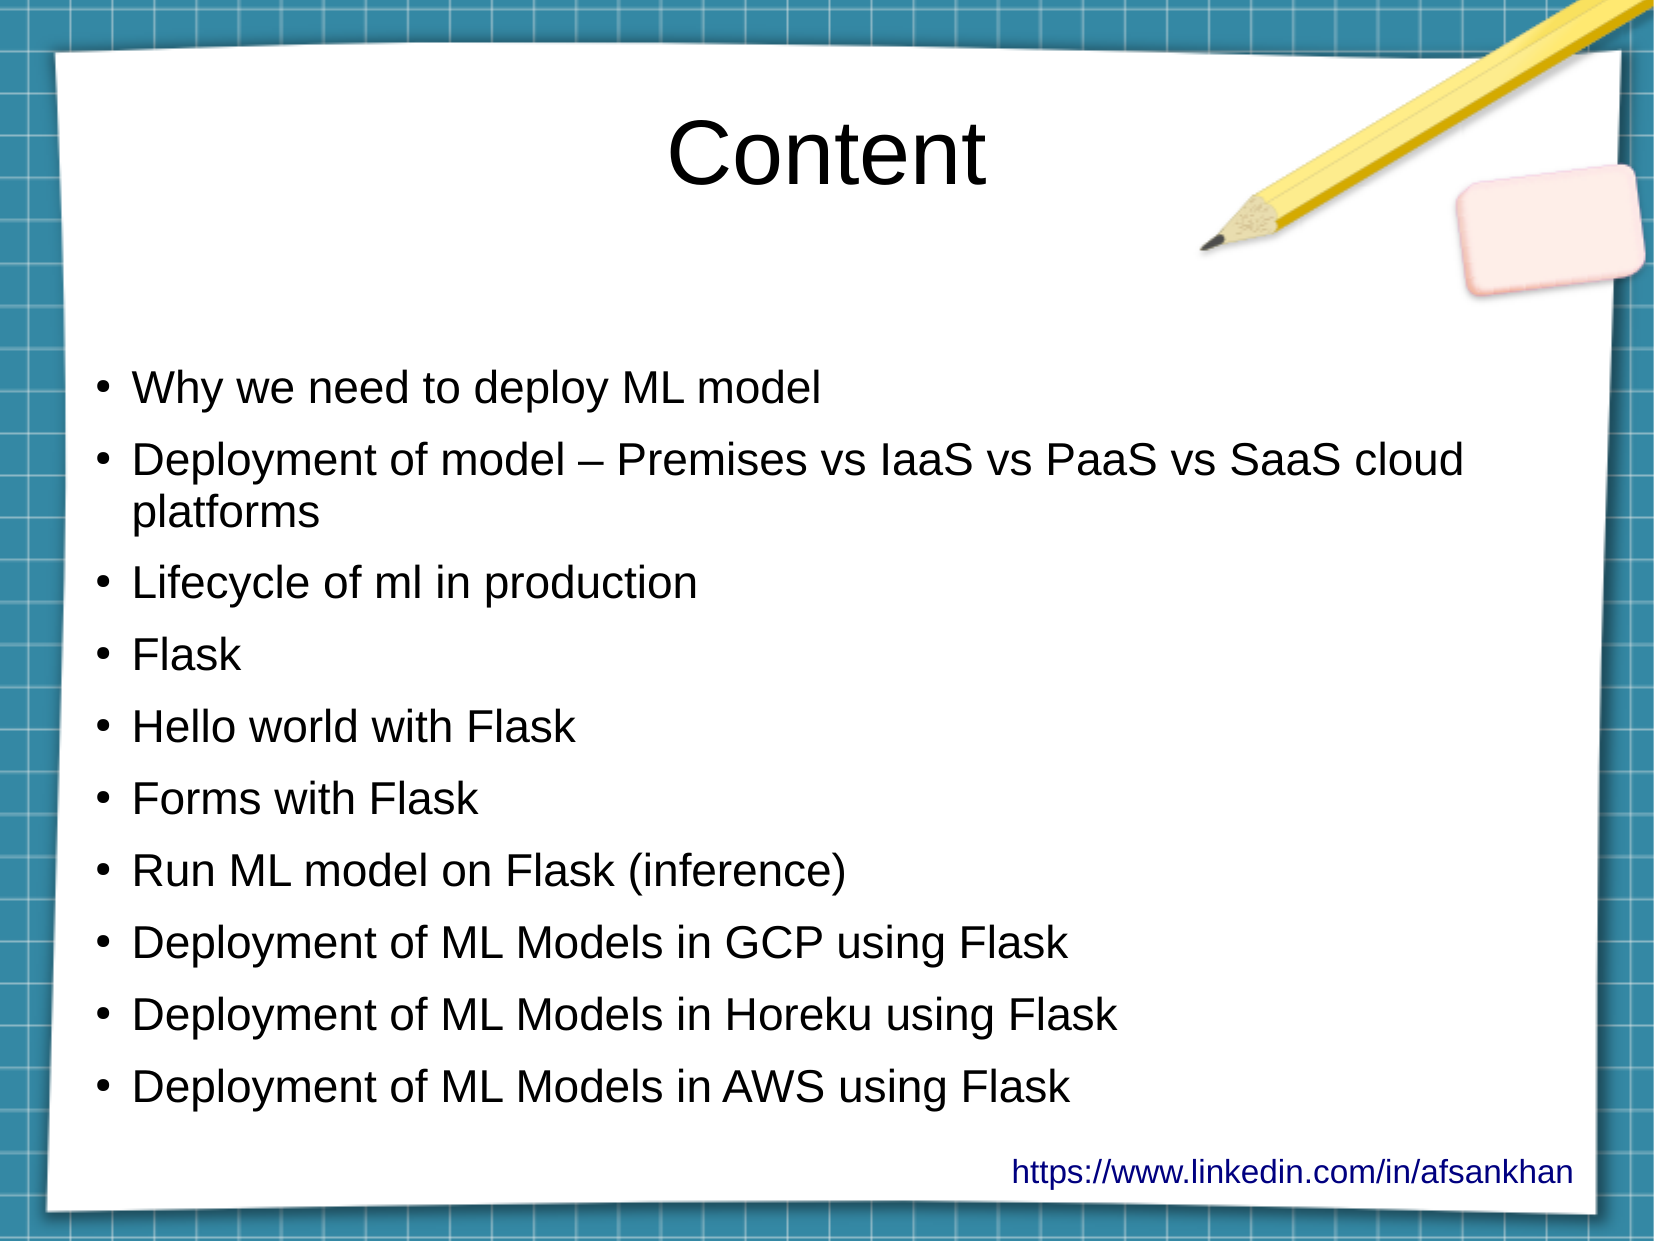

# Content
Why we need to deploy ML model
Deployment of model – Premises vs IaaS vs PaaS vs SaaS cloud platforms
Lifecycle of ml in production
Flask
Hello world with Flask
Forms with Flask
Run ML model on Flask (inference)
Deployment of ML Models in GCP using Flask
Deployment of ML Models in Horeku using Flask
Deployment of ML Models in AWS using Flask
https://www.linkedin.com/in/afsankhan